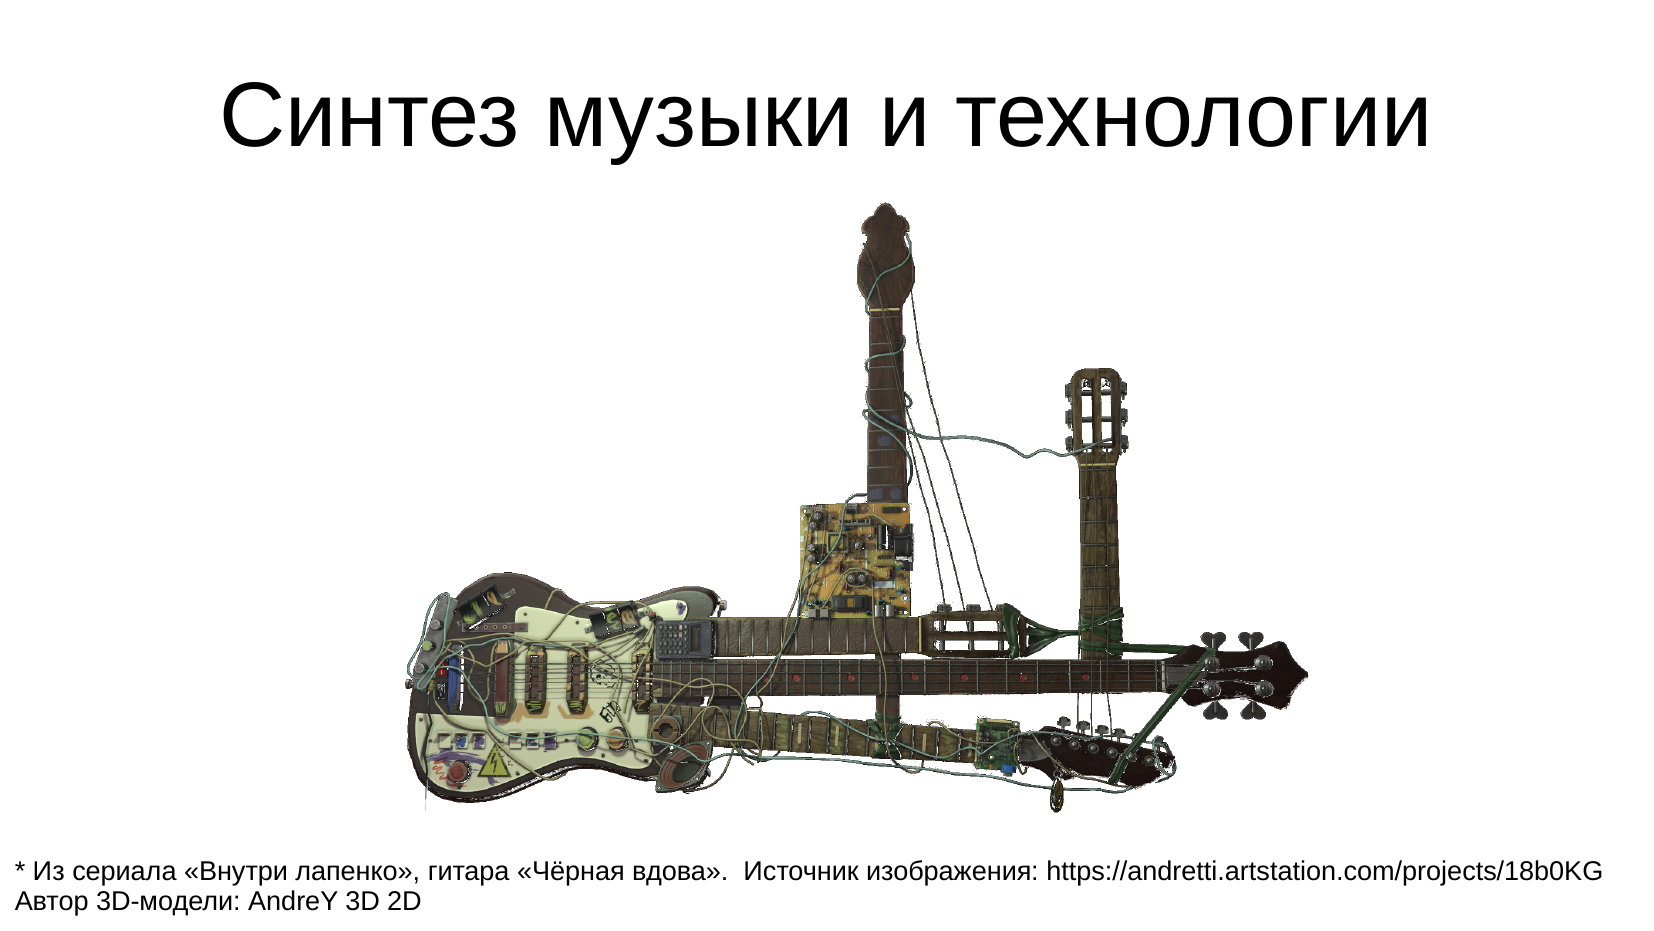

# Синтез музыки и технологии
* Из сериала «Внутри лапенко», гитара «Чёрная вдова». Источник изображения: https://andretti.artstation.com/projects/18b0KG
Автор 3D-модели: AndreY 3D 2D